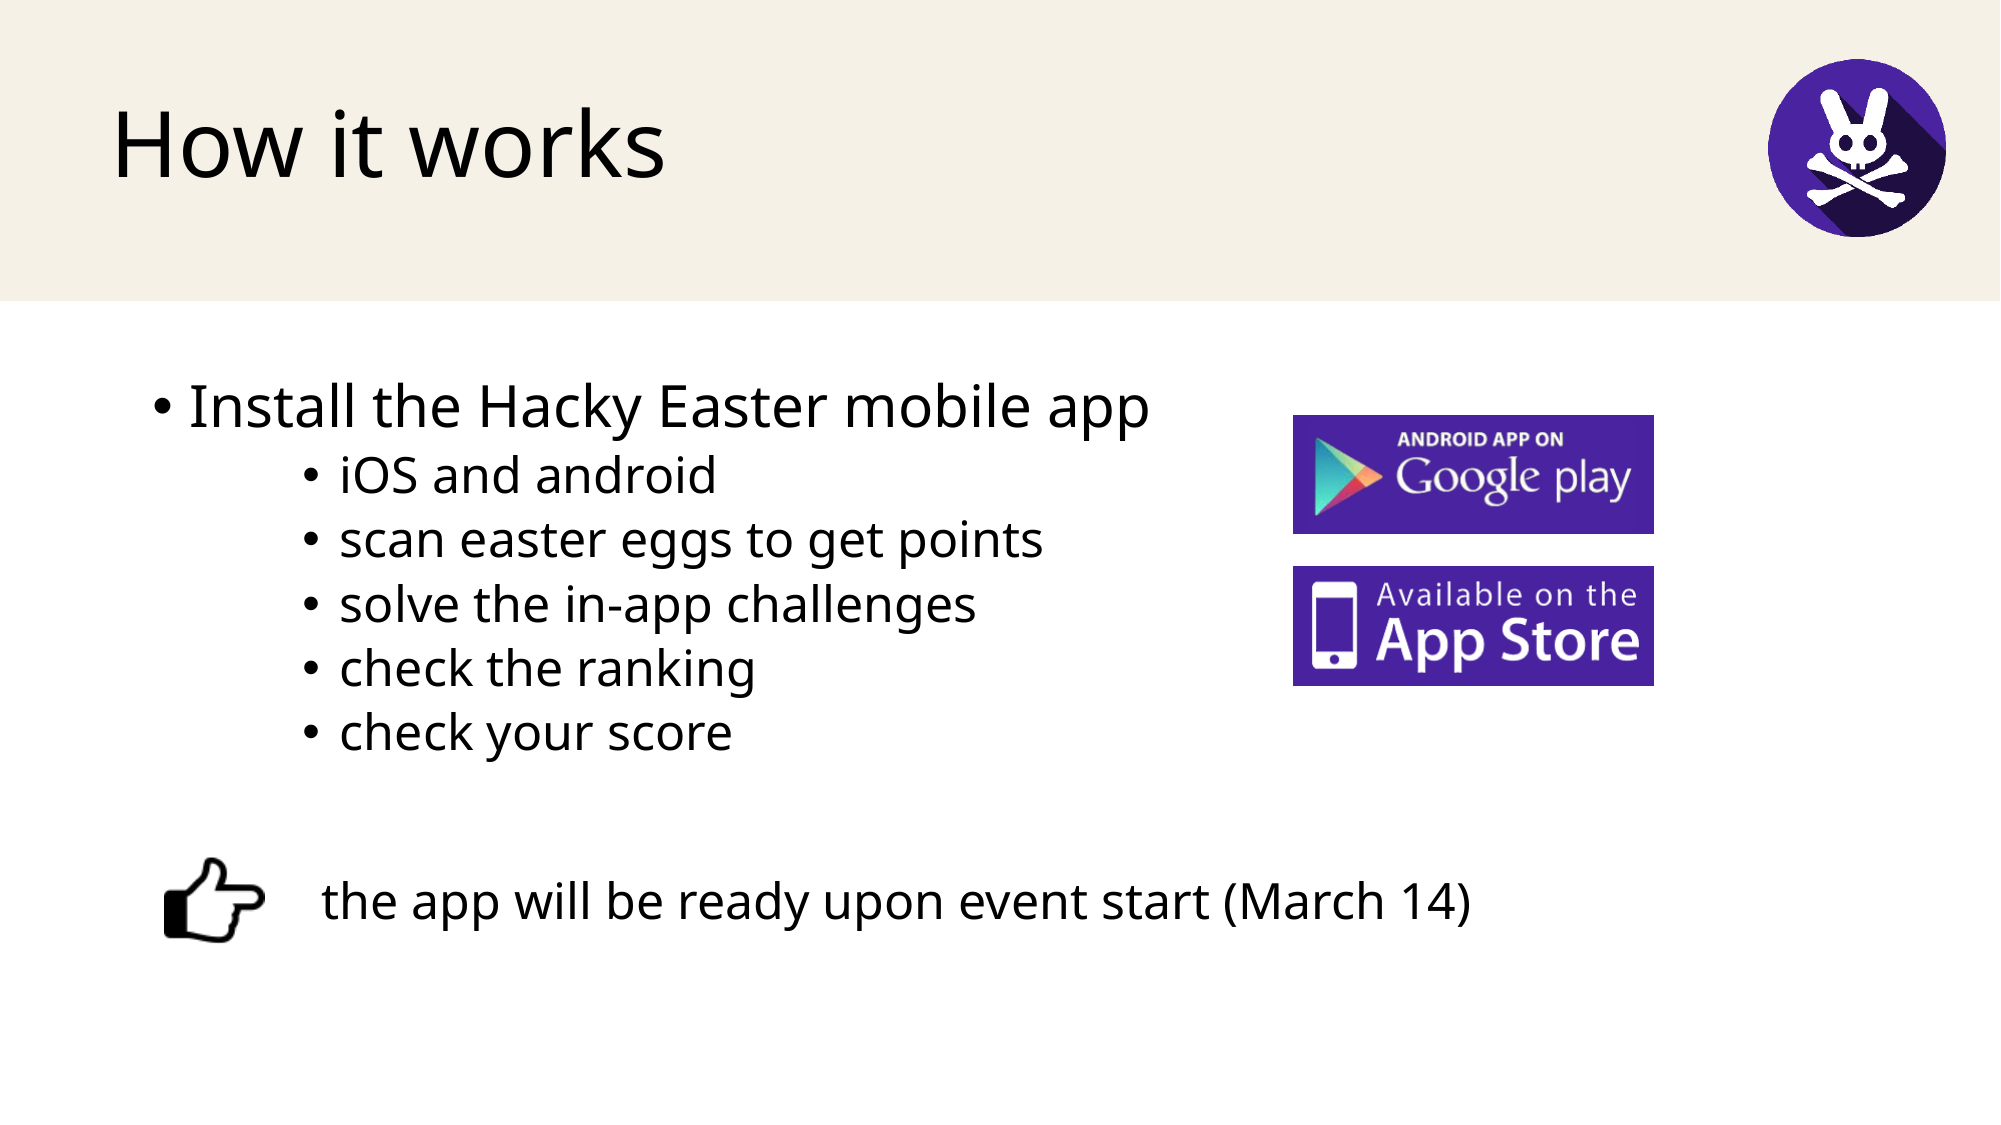

How it works
# Install the Hacky Easter mobile app
iOS and android
scan easter eggs to get points
solve the in-app challenges
check the ranking
check your score
the app will be ready upon event start (March 14)